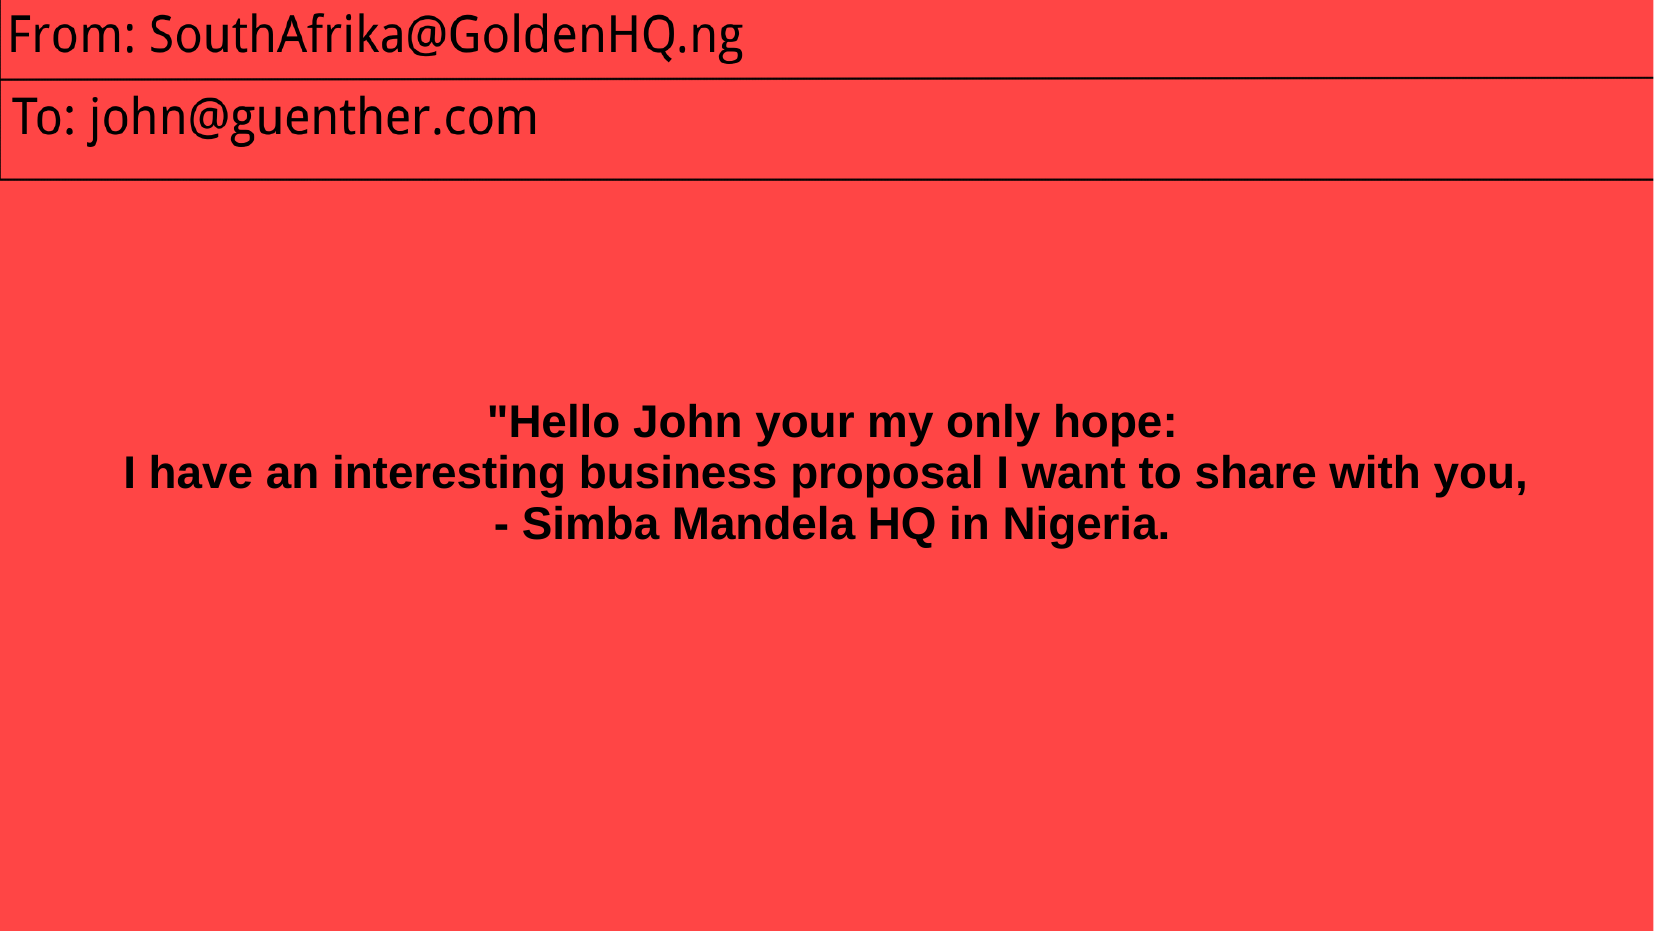

"Hello John your my only hope:
I have an interesting business proposal I want to share with you,
- Simba Mandela HQ in Nigeria.
#